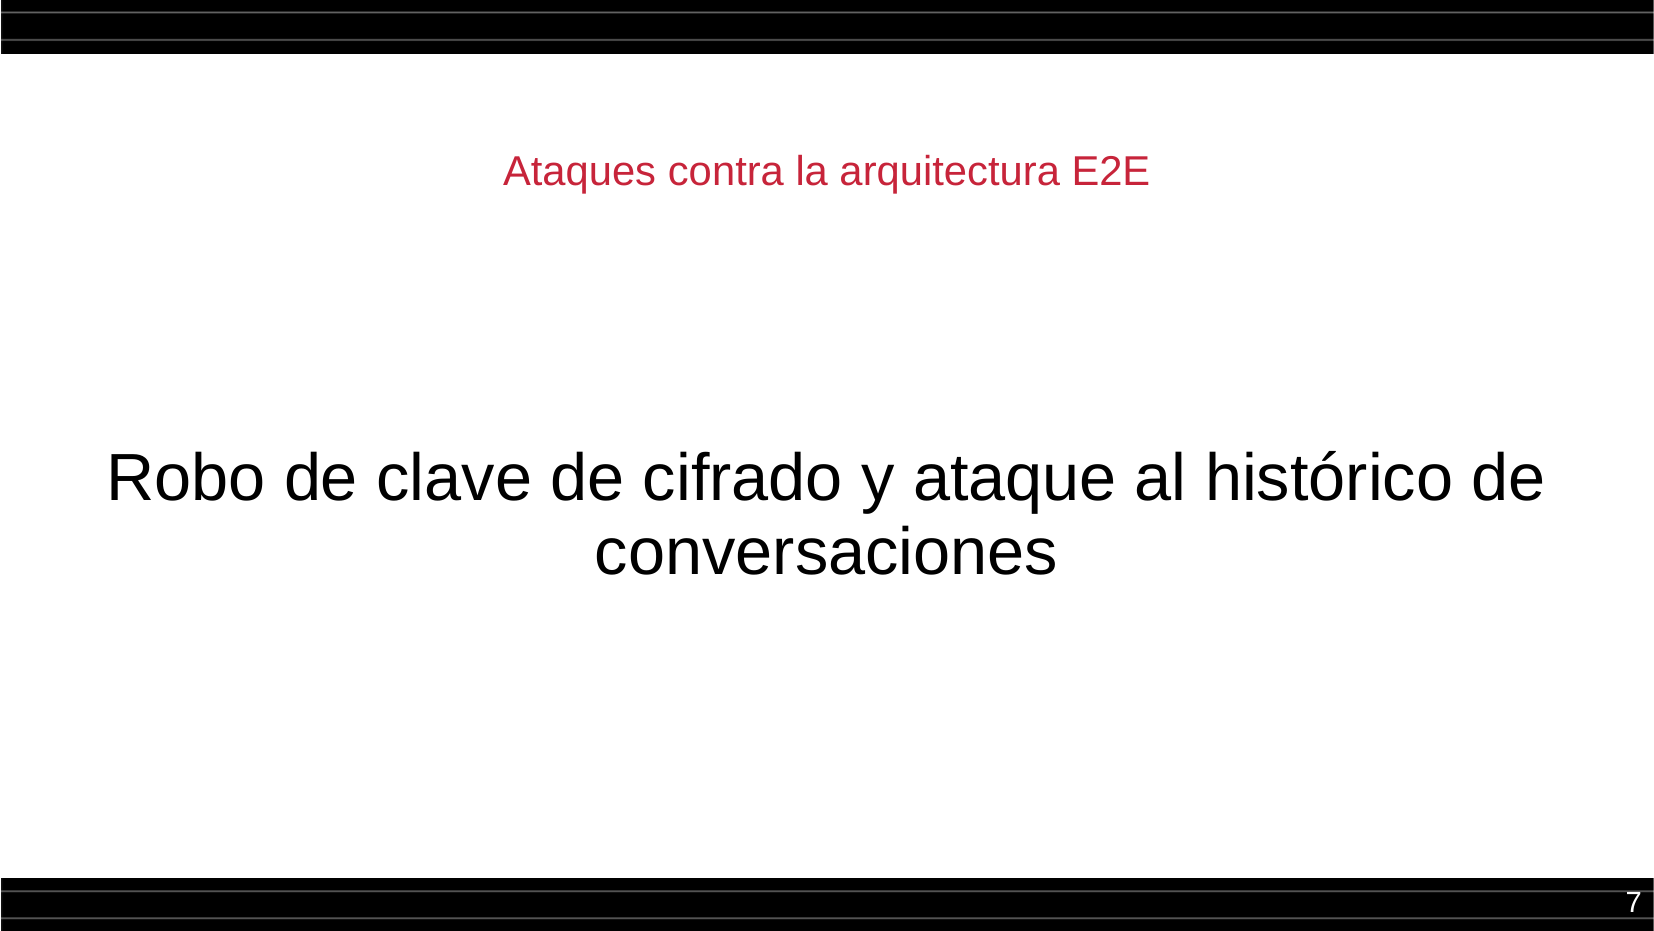

# Ataques contra la arquitectura E2E
Robo de clave de cifrado y ataque al histórico de conversaciones